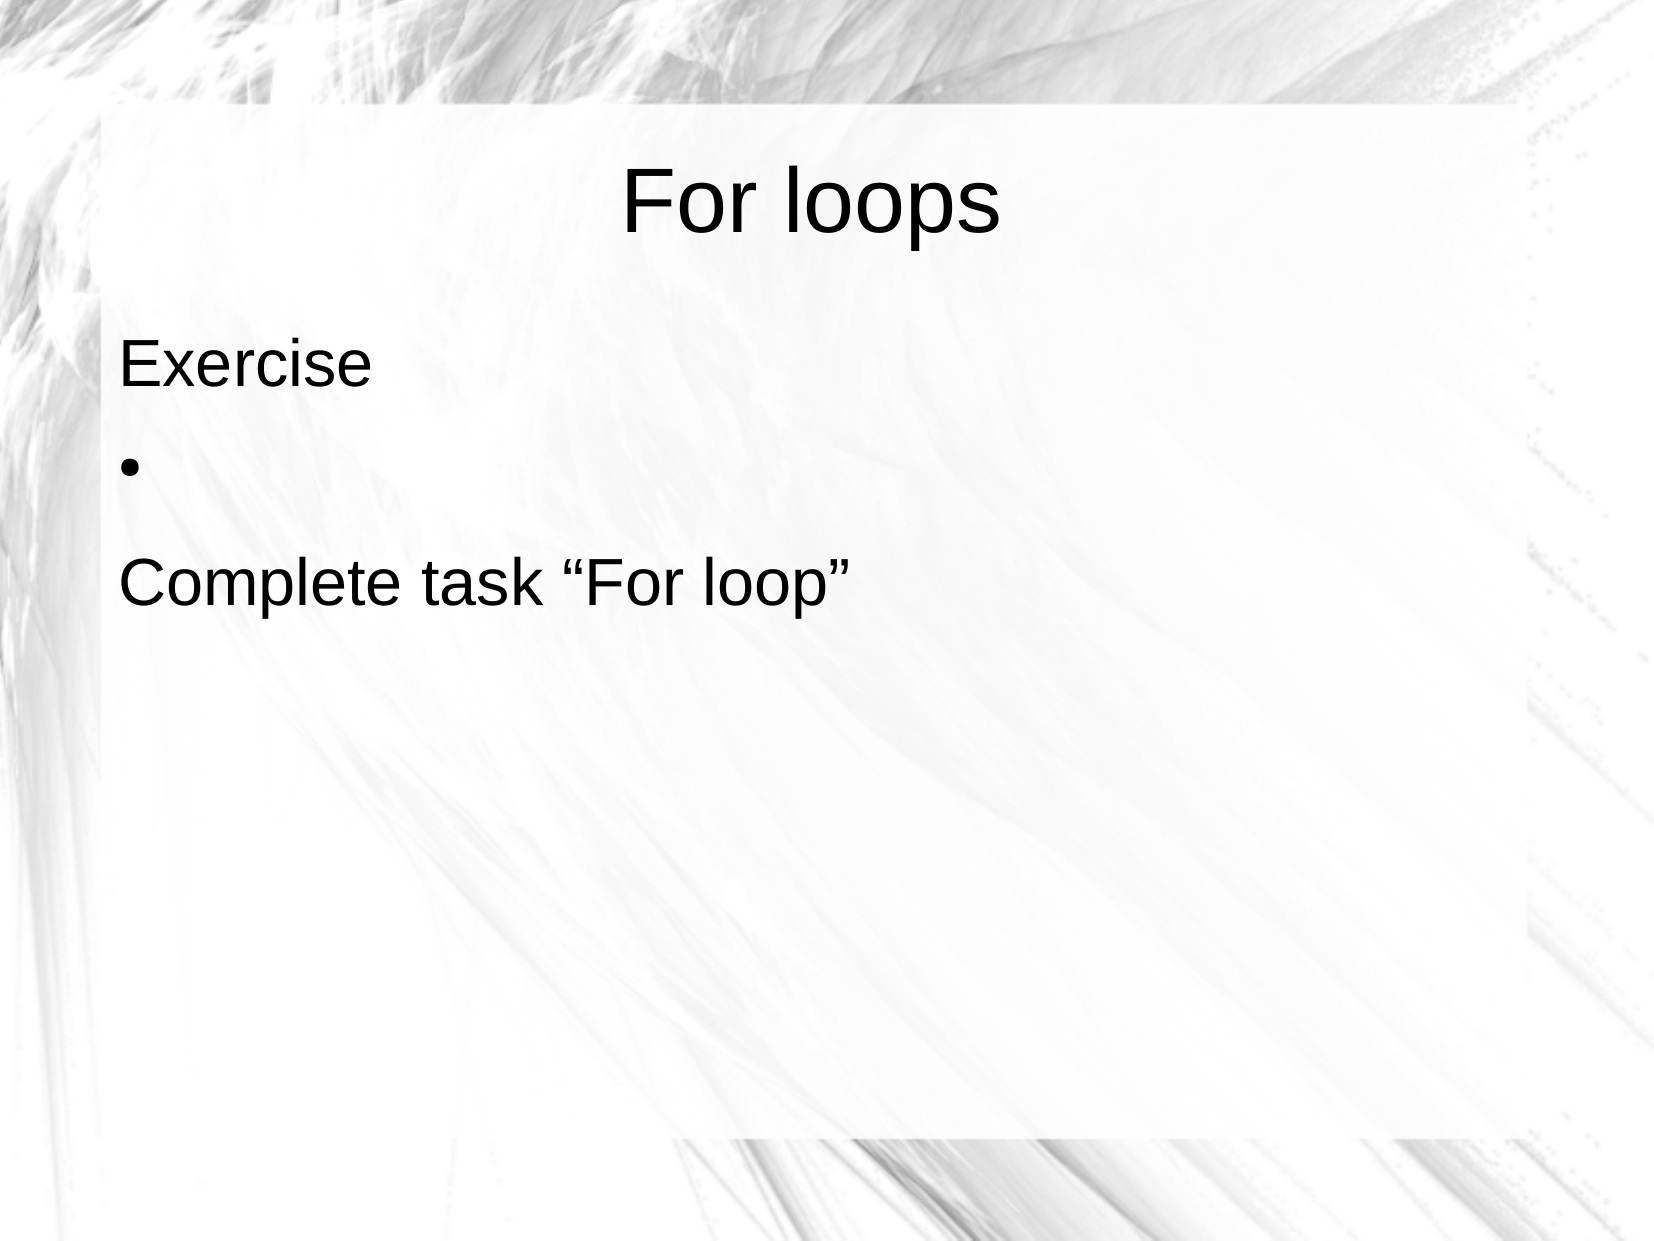

# For loops
Exercise
Complete task “For loop”